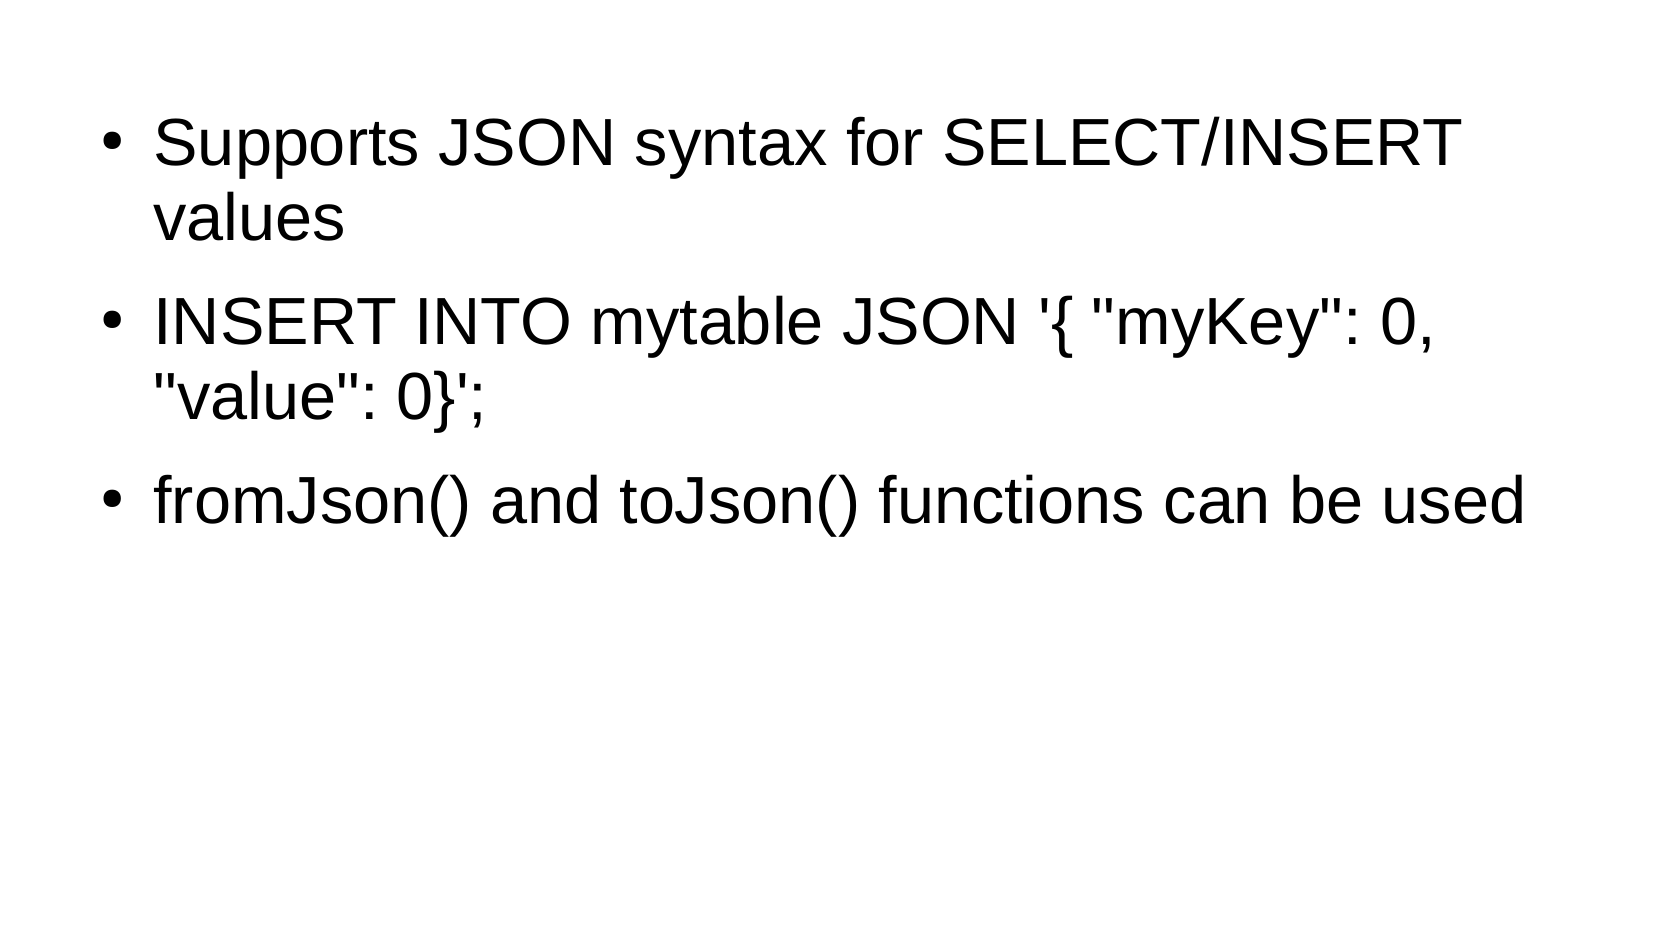

# Supports JSON syntax for SELECT/INSERT values
INSERT INTO mytable JSON '{ "myKey": 0, "value": 0}';
fromJson() and toJson() functions can be used